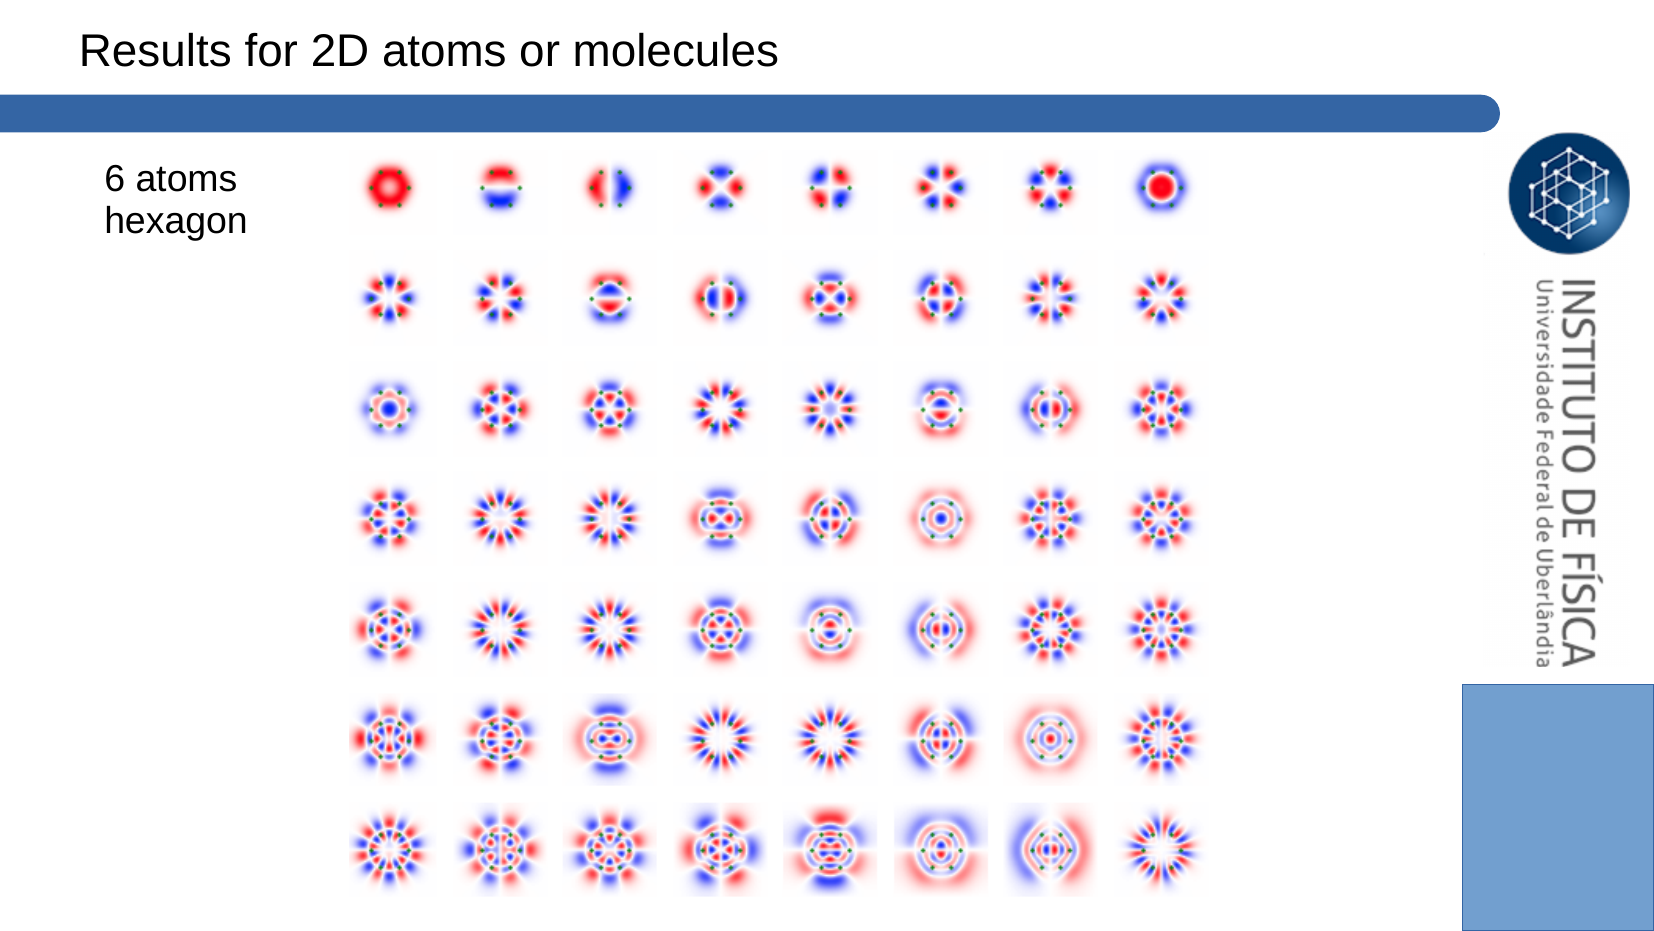

# Results for 2D atoms or molecules
6 atoms
hexagon